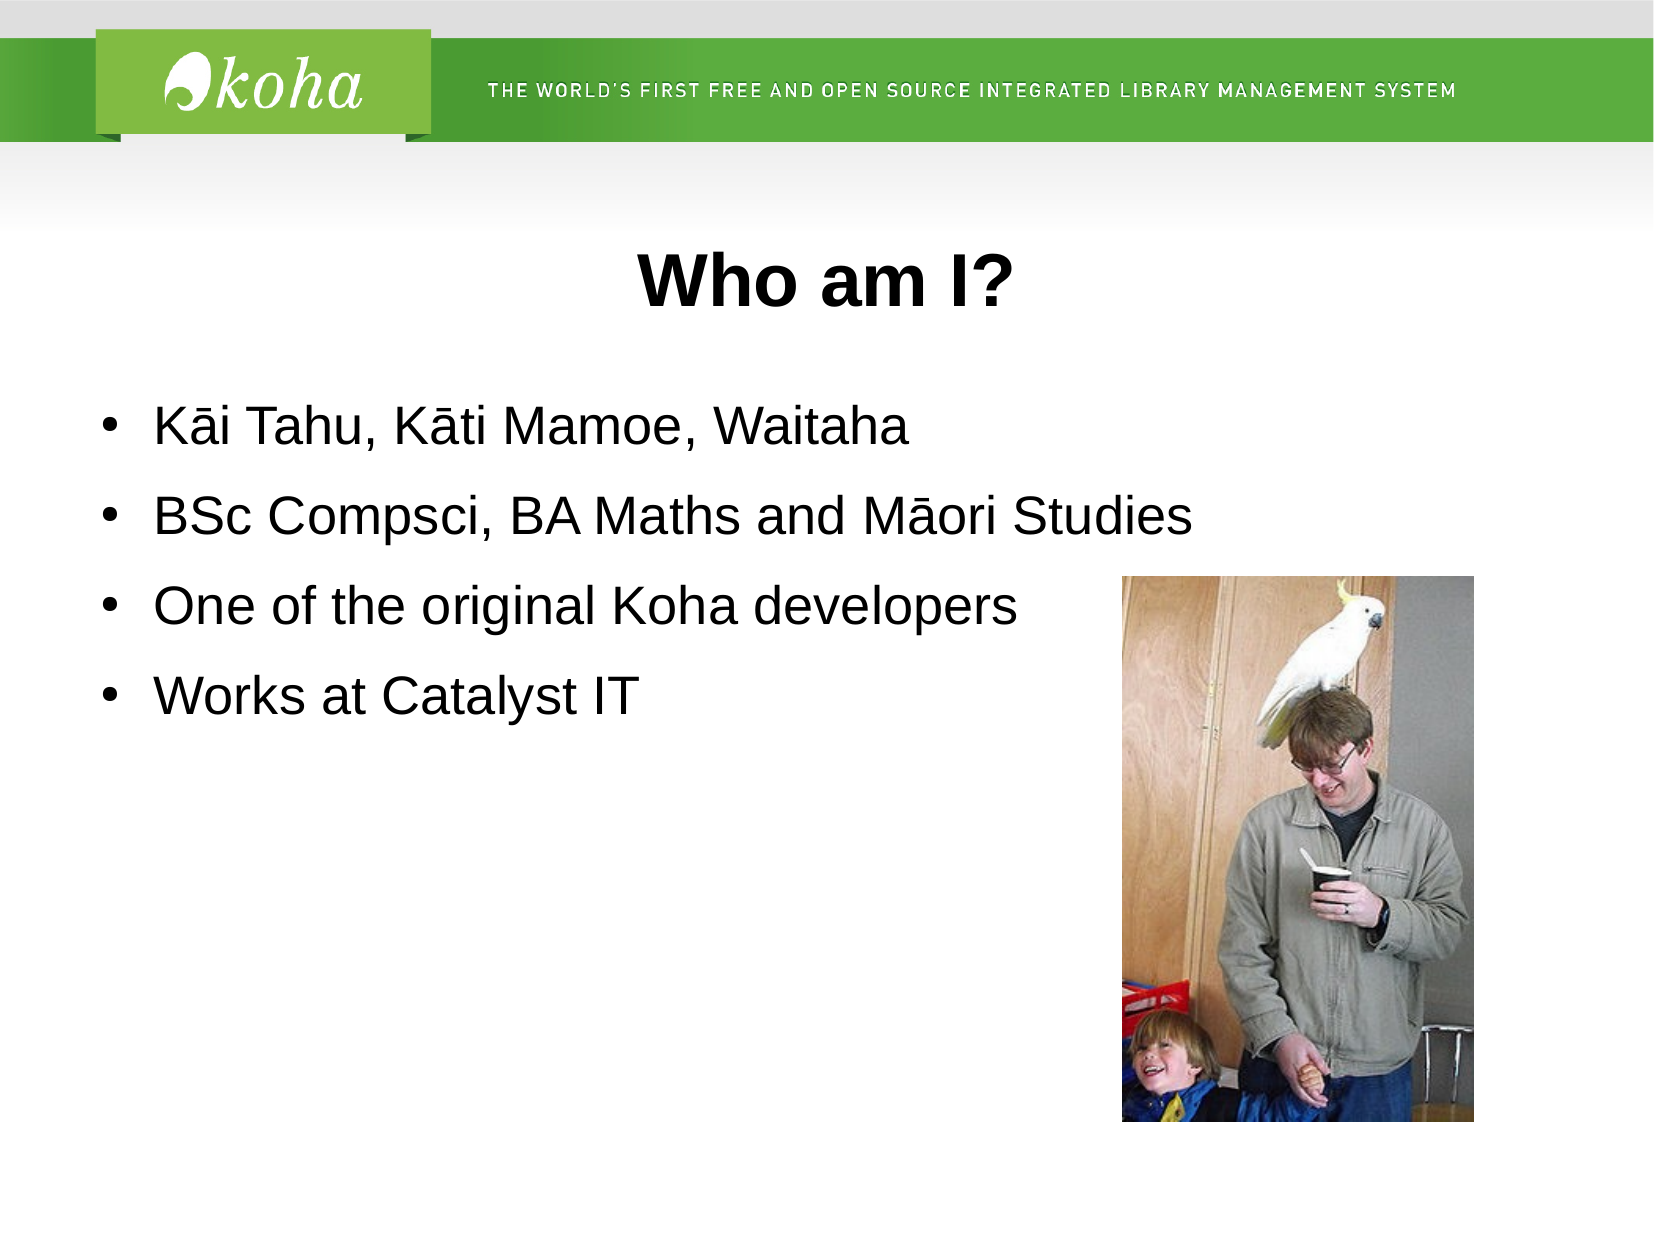

# Who am I?
Kāi Tahu, Kāti Mamoe, Waitaha
BSc Compsci, BA Maths and Māori Studies
One of the original Koha developers
Works at Catalyst IT